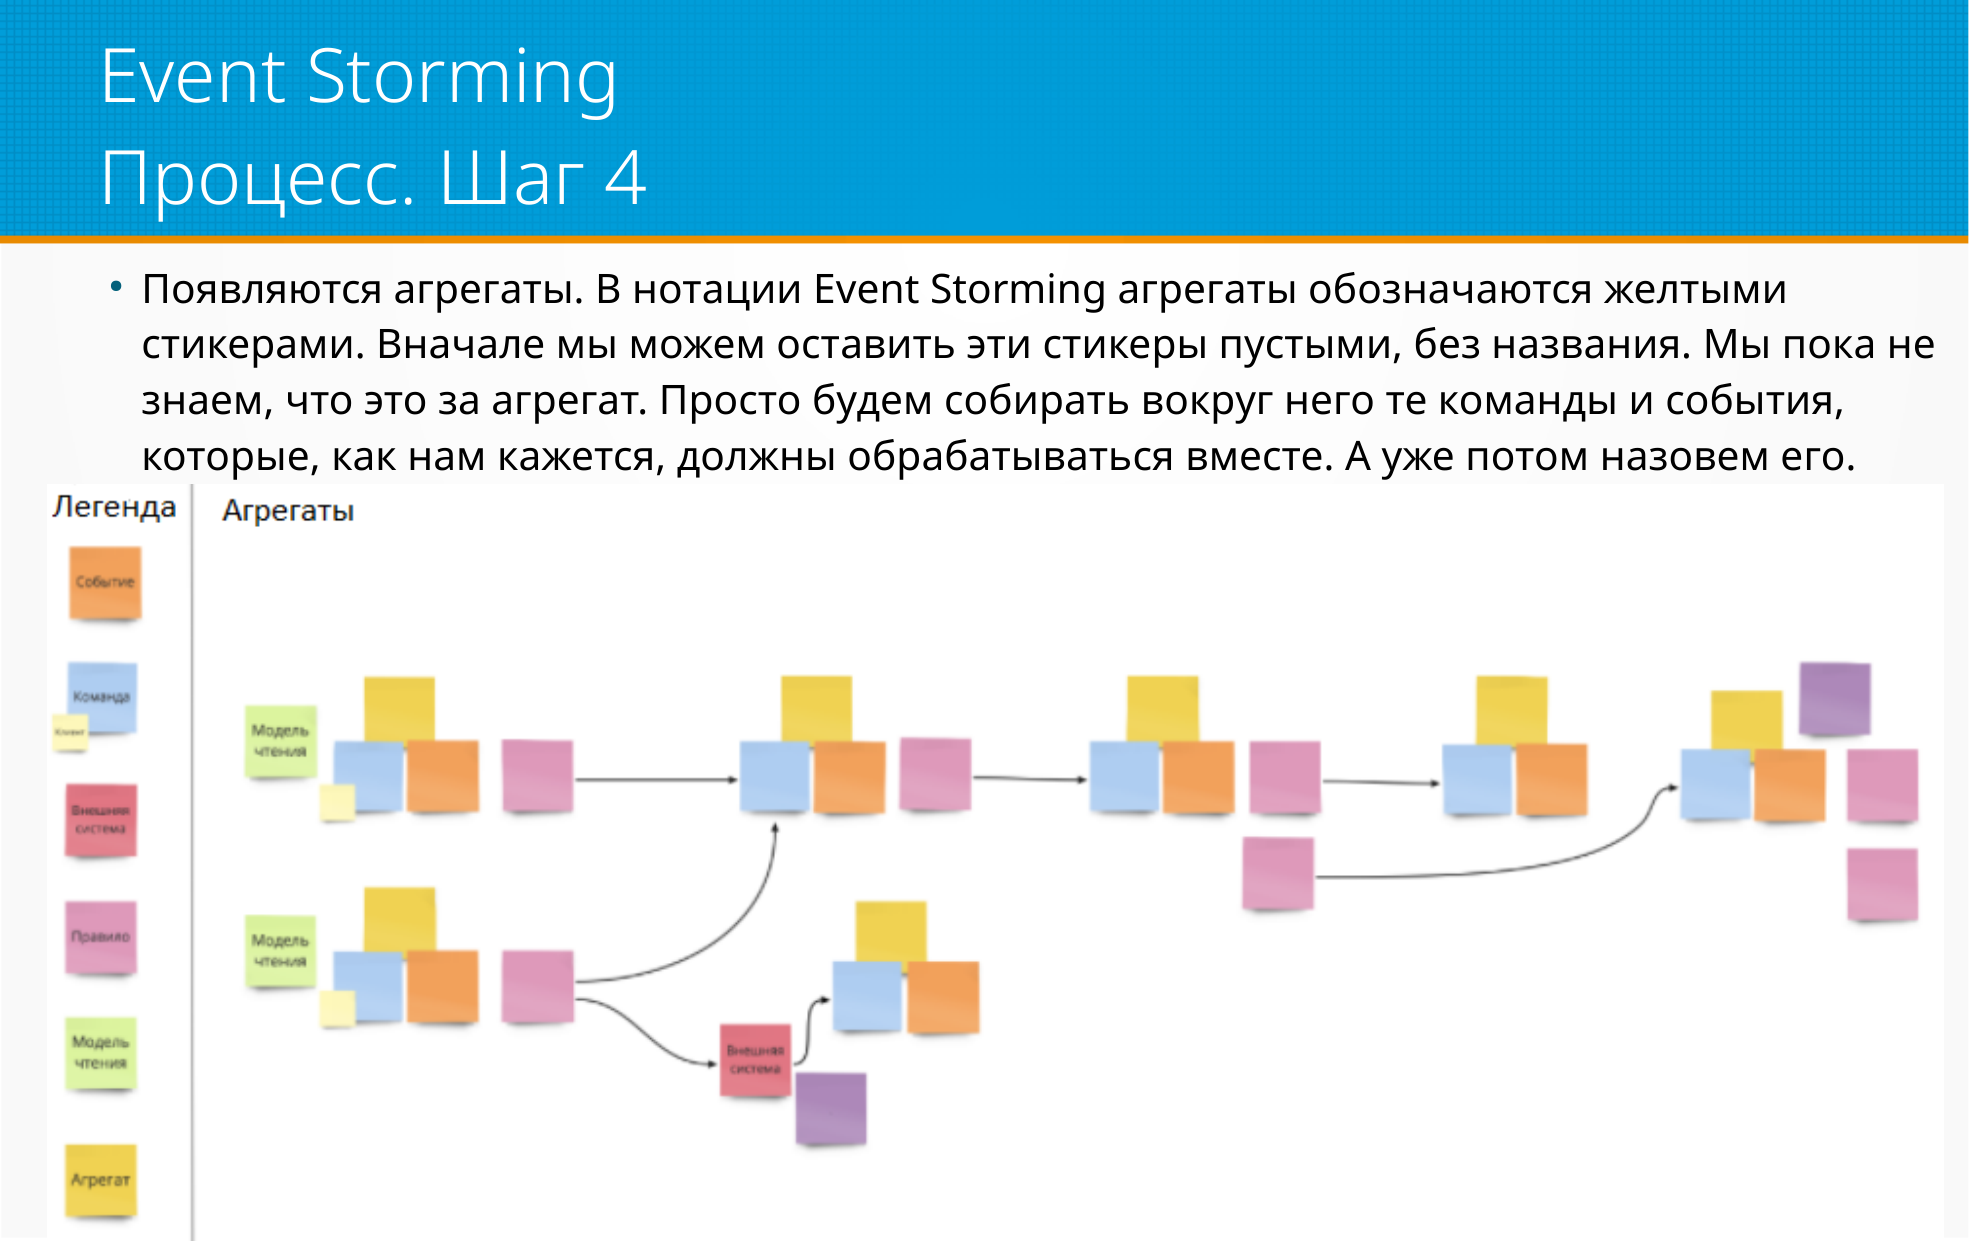

# Event Storming Процесс. Шаг 4
Появляются агрегаты. В нотации Event Storming агрегаты обозначаются желтыми стикерами. Вначале мы можем оставить эти стикеры пустыми, без названия. Мы пока не знаем, что это за агрегат. Просто будем собирать вокруг него те команды и события, которые, как нам кажется, должны обрабатываться вместе. А уже потом назовем его.